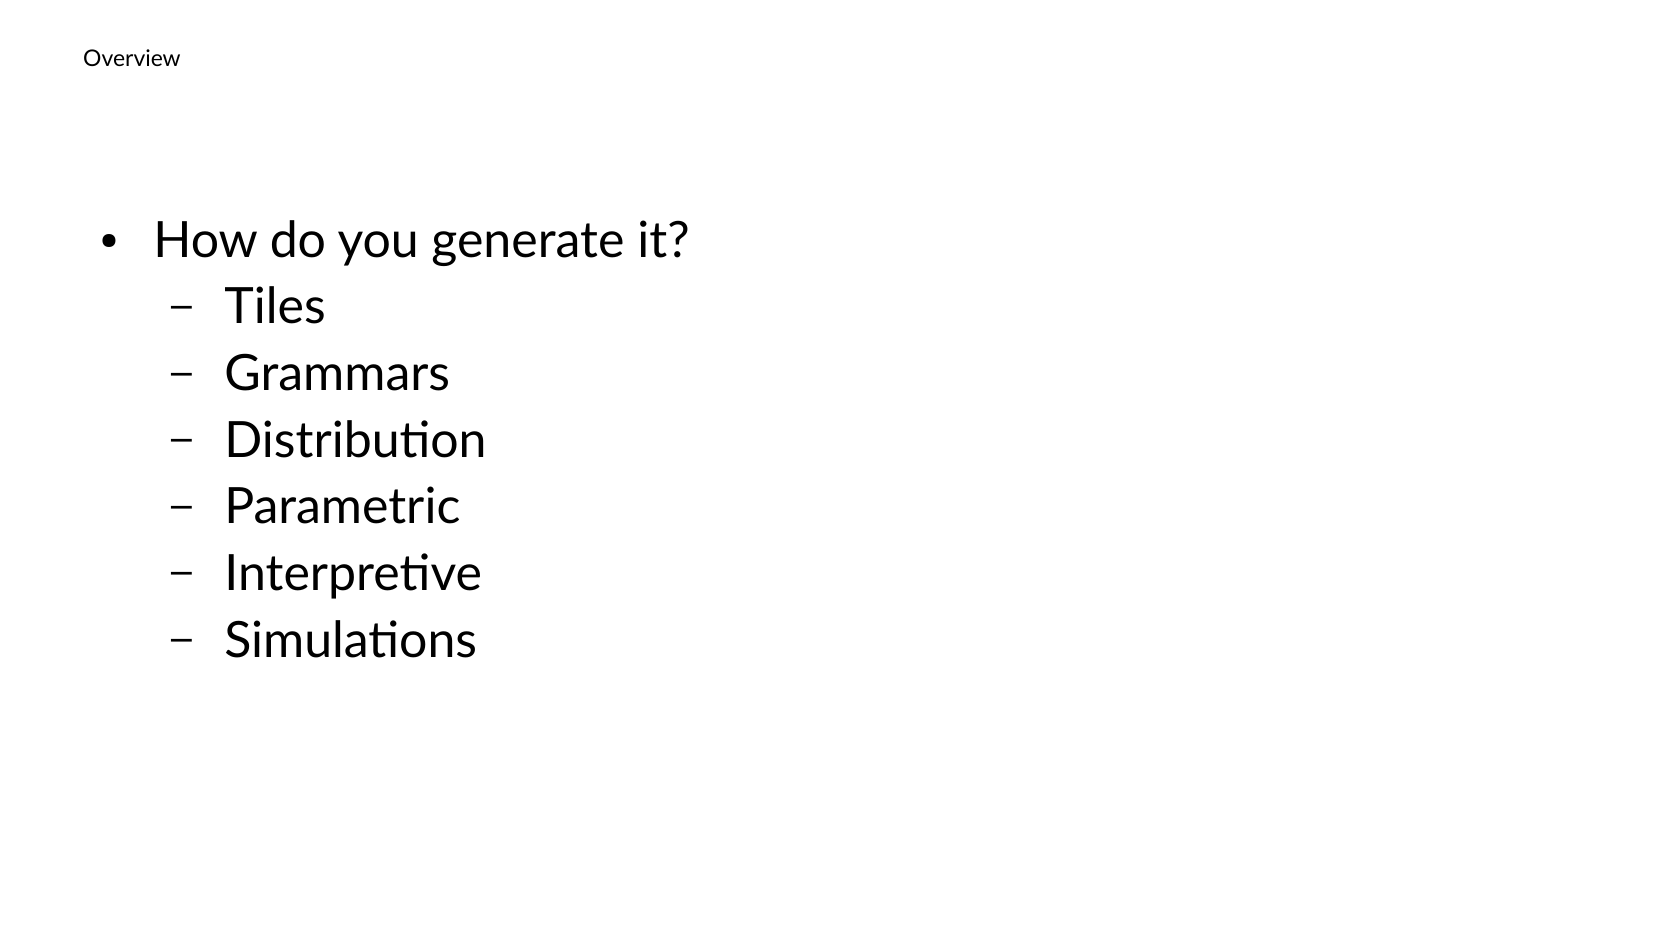

# Overview
How do you generate it?
Tiles
Grammars
Distribution
Parametric
Interpretive
Simulations